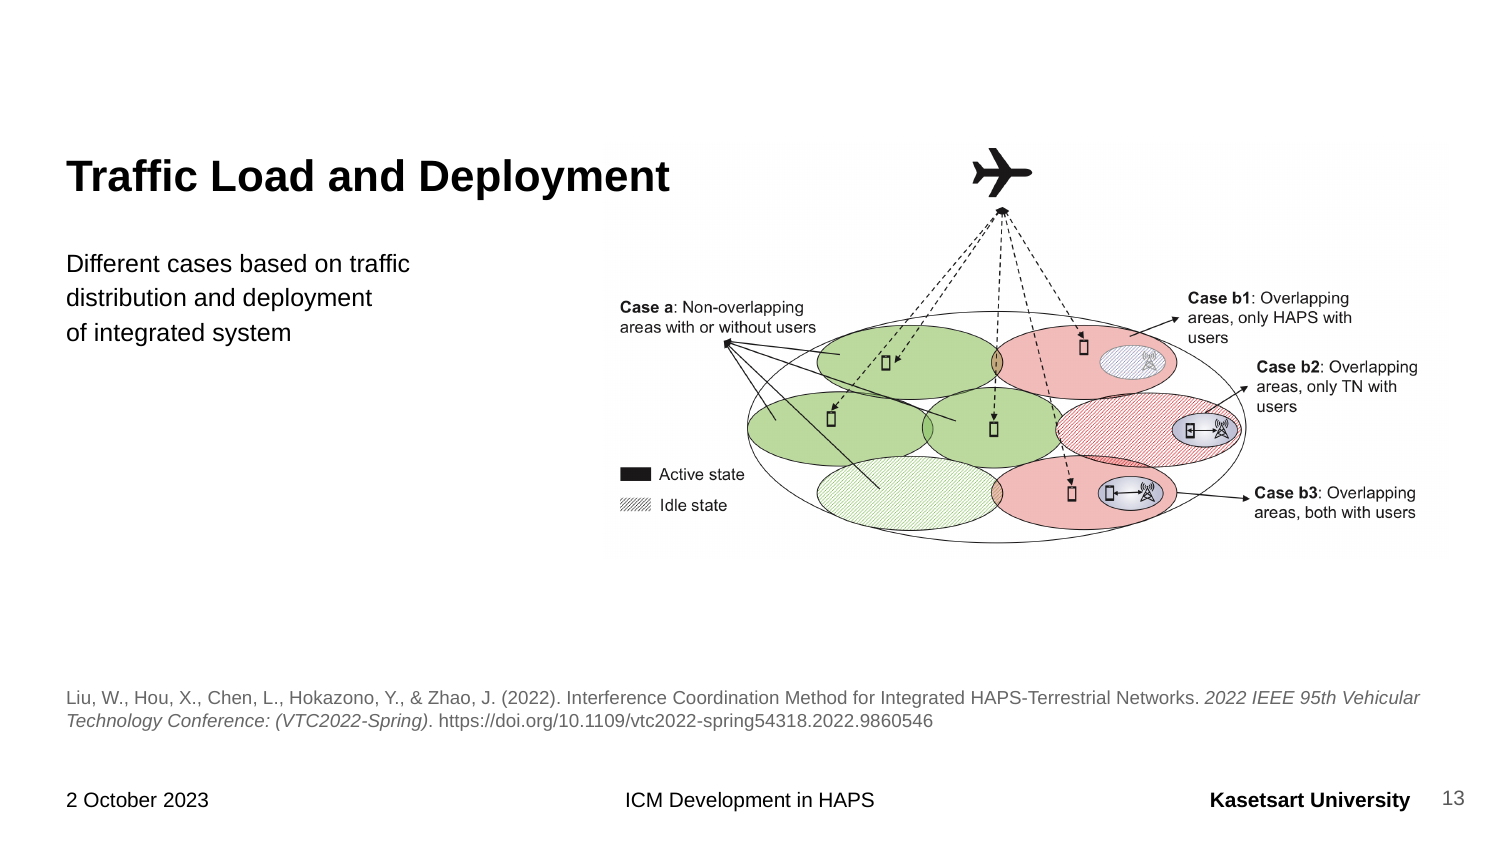

# Traffic Load and Deployment
Different cases based on traffic distribution and deployment
of integrated system
Liu, W., Hou, X., Chen, L., Hokazono, Y., & Zhao, J. (2022). Interference Coordination Method for Integrated HAPS-Terrestrial Networks. 2022 IEEE 95th Vehicular Technology Conference: (VTC2022-Spring). https://doi.org/10.1109/vtc2022-spring54318.2022.9860546